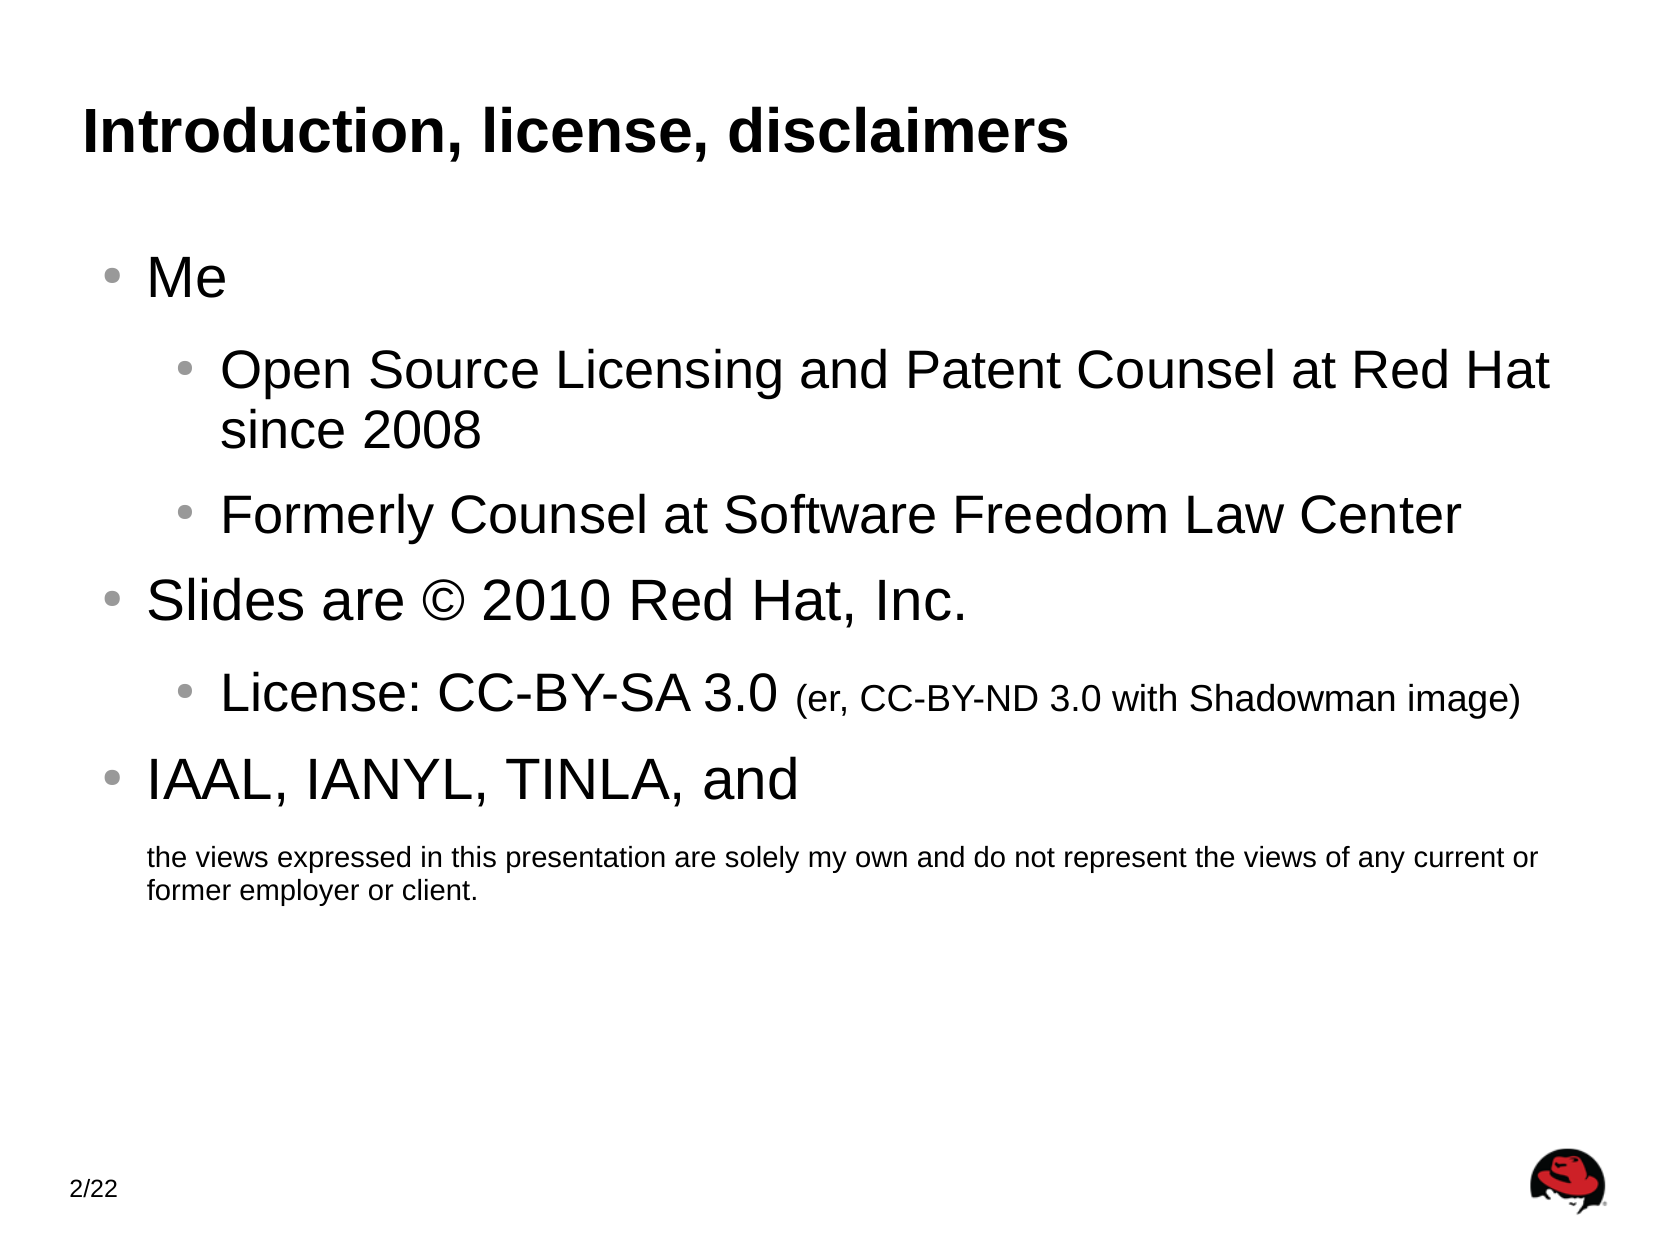

# Introduction, license, disclaimers
Me
Open Source Licensing and Patent Counsel at Red Hat since 2008
Formerly Counsel at Software Freedom Law Center
Slides are © 2010 Red Hat, Inc.
License: CC-BY-SA 3.0 (er, CC-BY-ND 3.0 with Shadowman image)
IAAL, IANYL, TINLA, and
the views expressed in this presentation are solely my own and do not represent the views of any current or former employer or client.